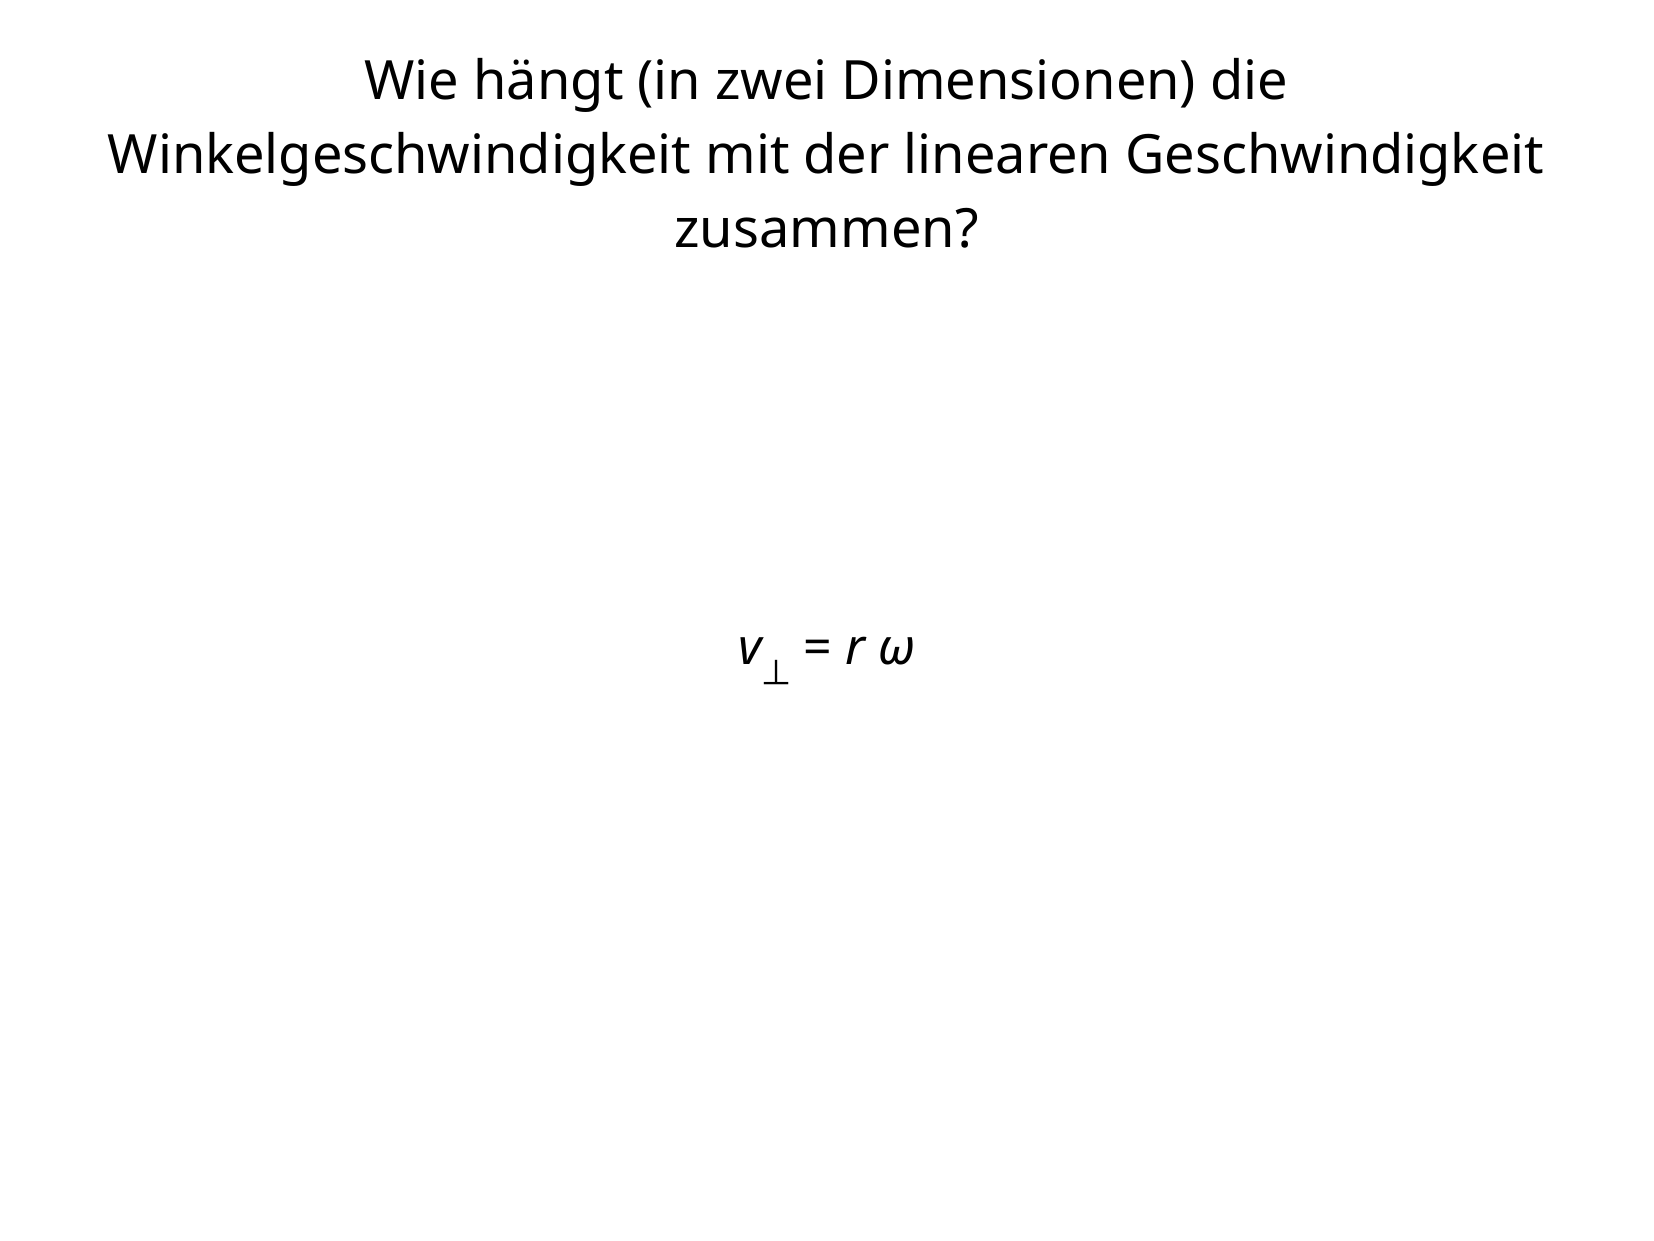

# Wie hängt (in zwei Dimensionen) die Winkelgeschwindigkeit mit der linearen Geschwindigkeit zusammen?
v⟘ = r ω